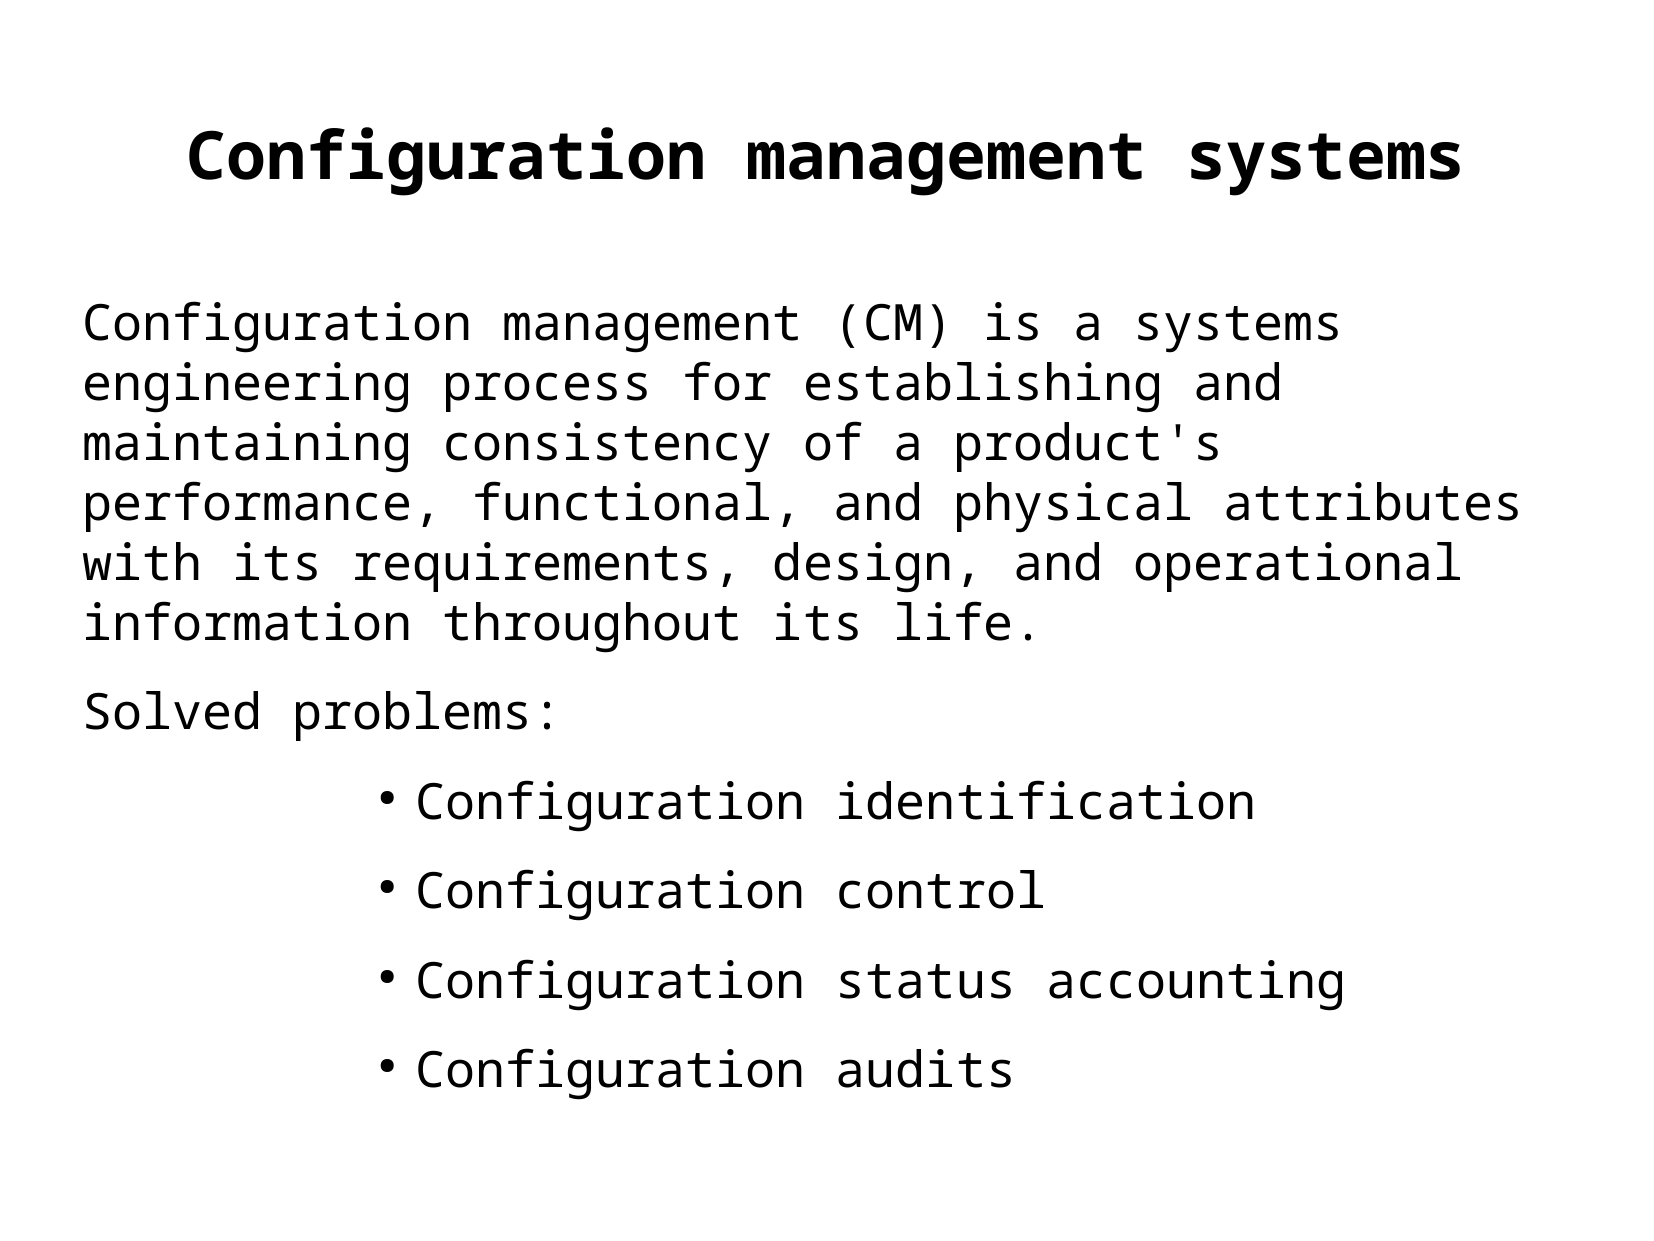

# Configuration management systems
Configuration management (CM) is a systems engineering process for establishing and maintaining consistency of a product's performance, functional, and physical attributes with its requirements, design, and operational information throughout its life.
Solved problems:
Configuration identification
Configuration control
Configuration status accounting
Configuration audits